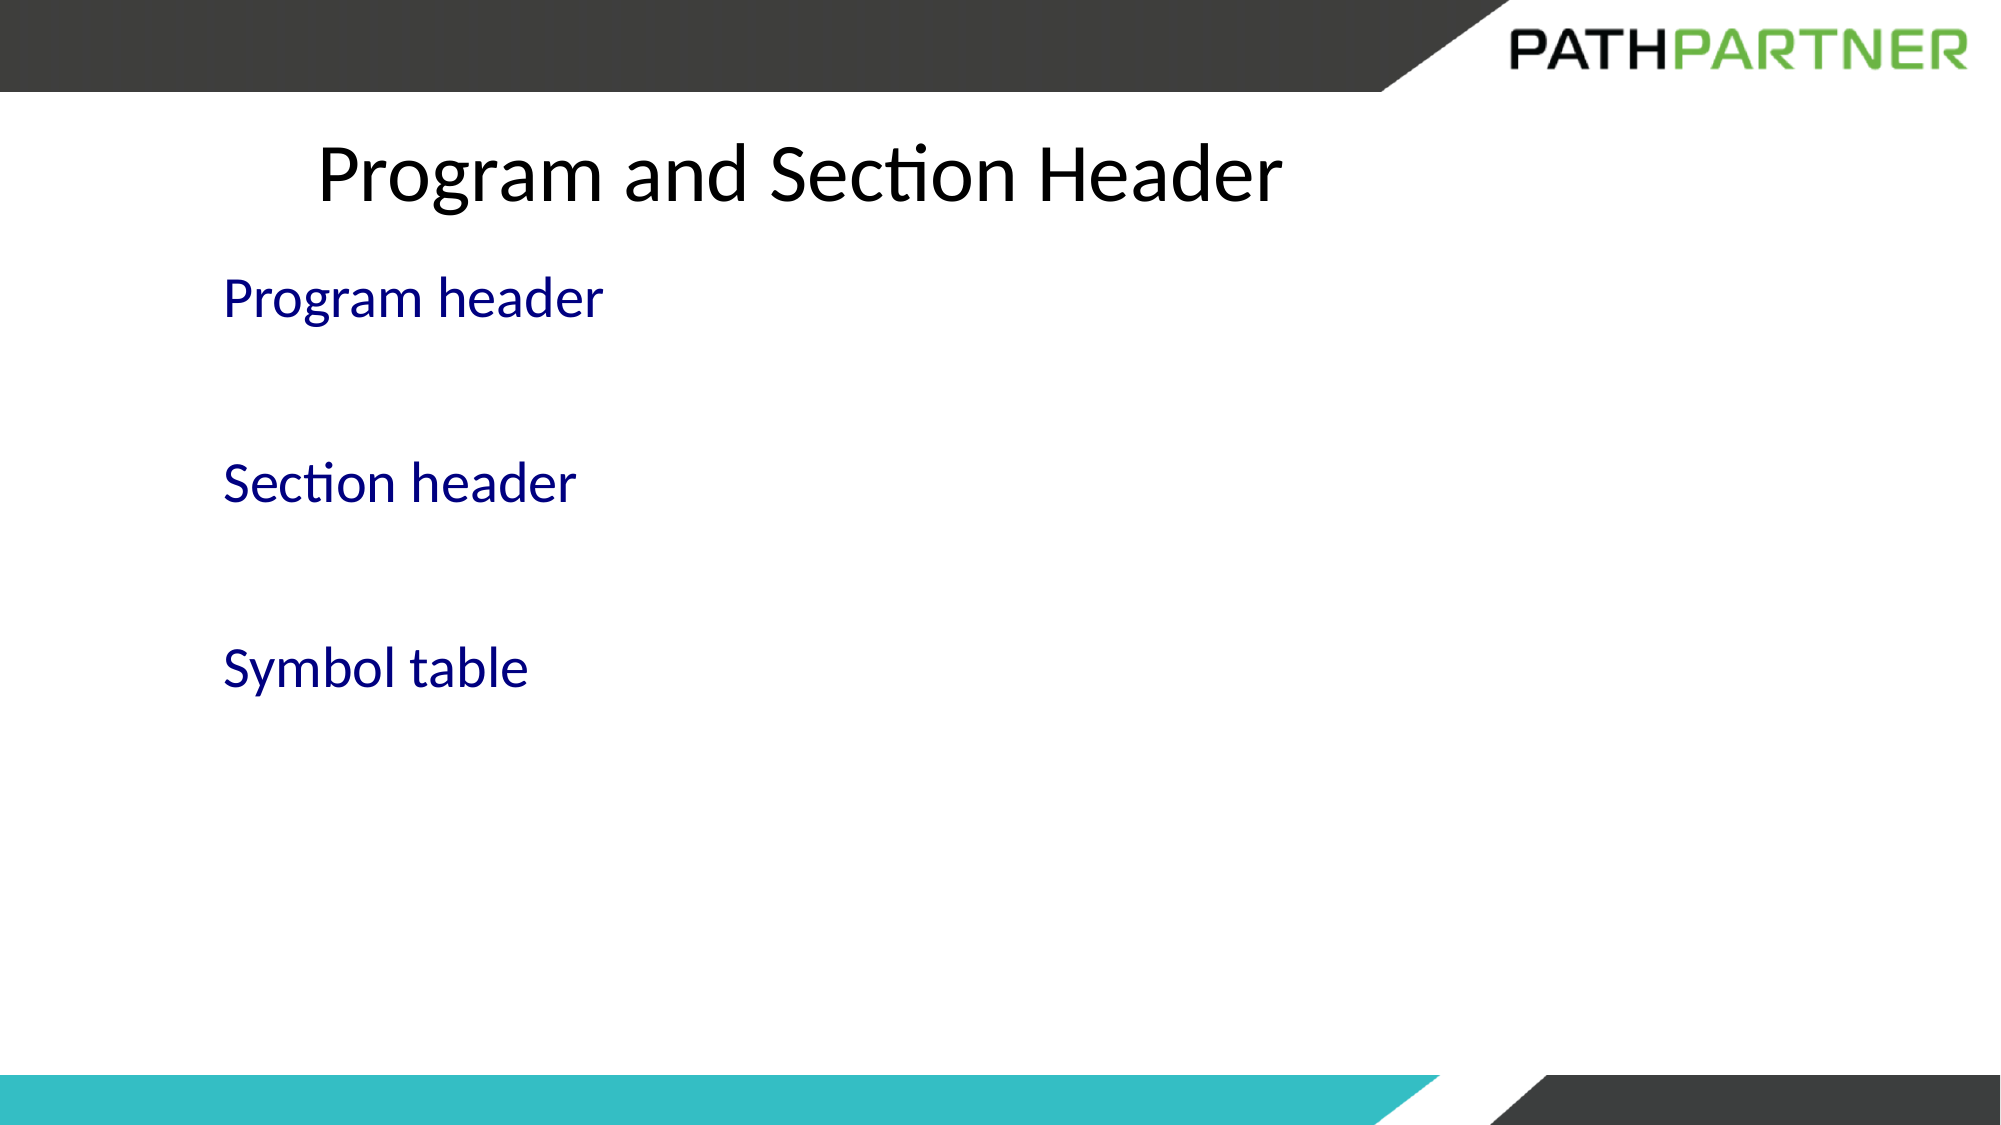

# Program and Section Header
Program header
Section header
Symbol table